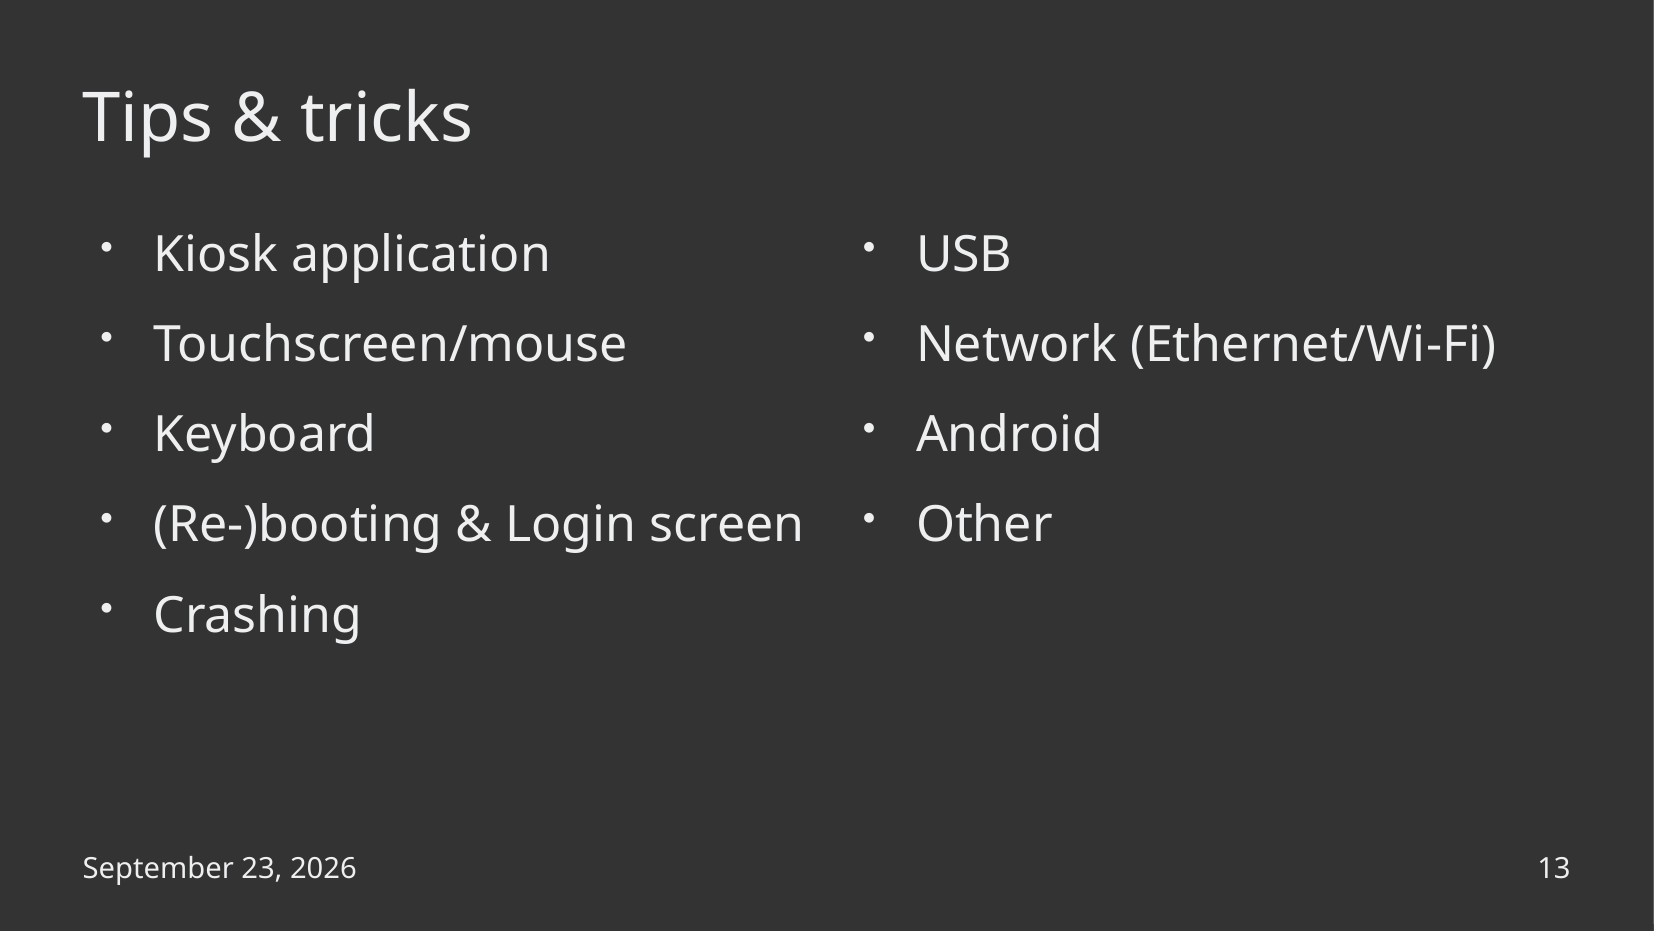

# Tips & tricks
Kiosk application
Touchscreen/mouse
Keyboard
(Re-)booting & Login screen
Crashing
USB
Network (Ethernet/Wi-Fi)
Android
Other
13